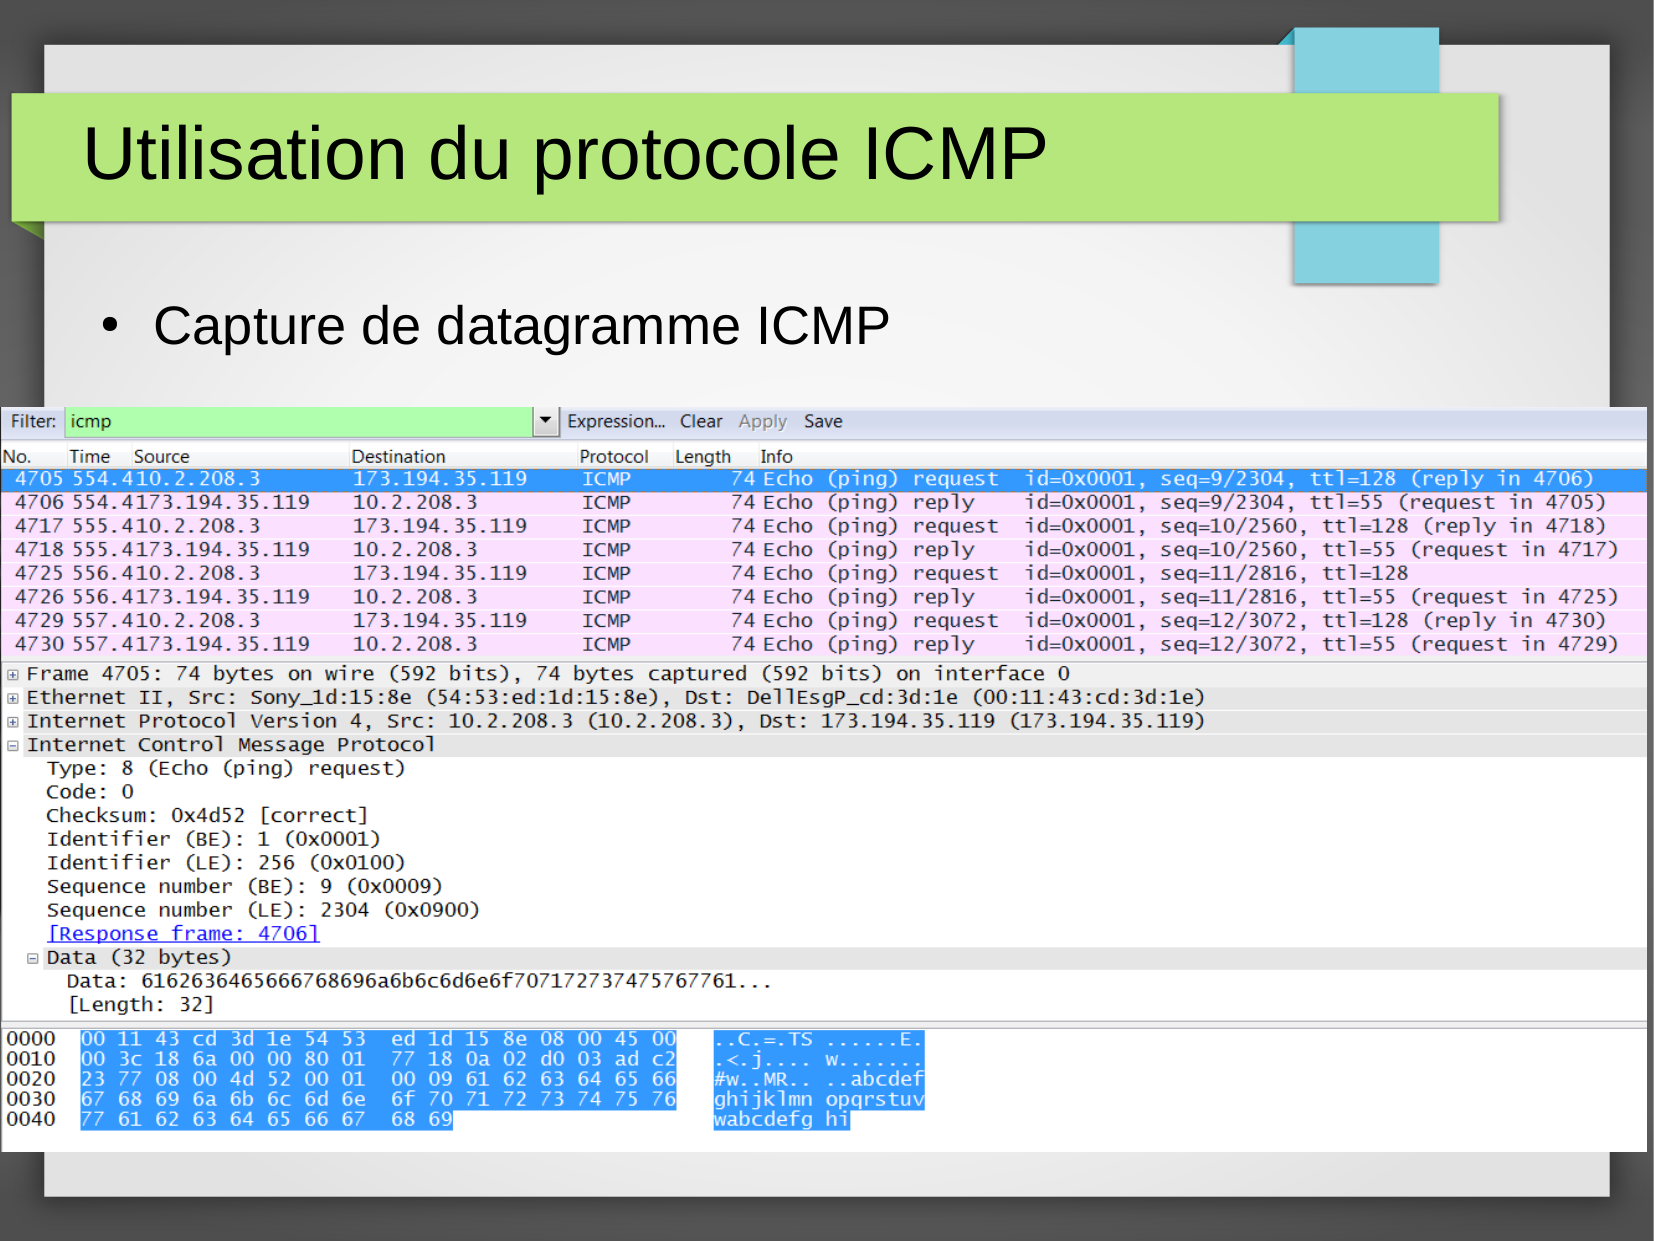

# Utilisation du protocole ICMP
Capture de datagramme ICMP